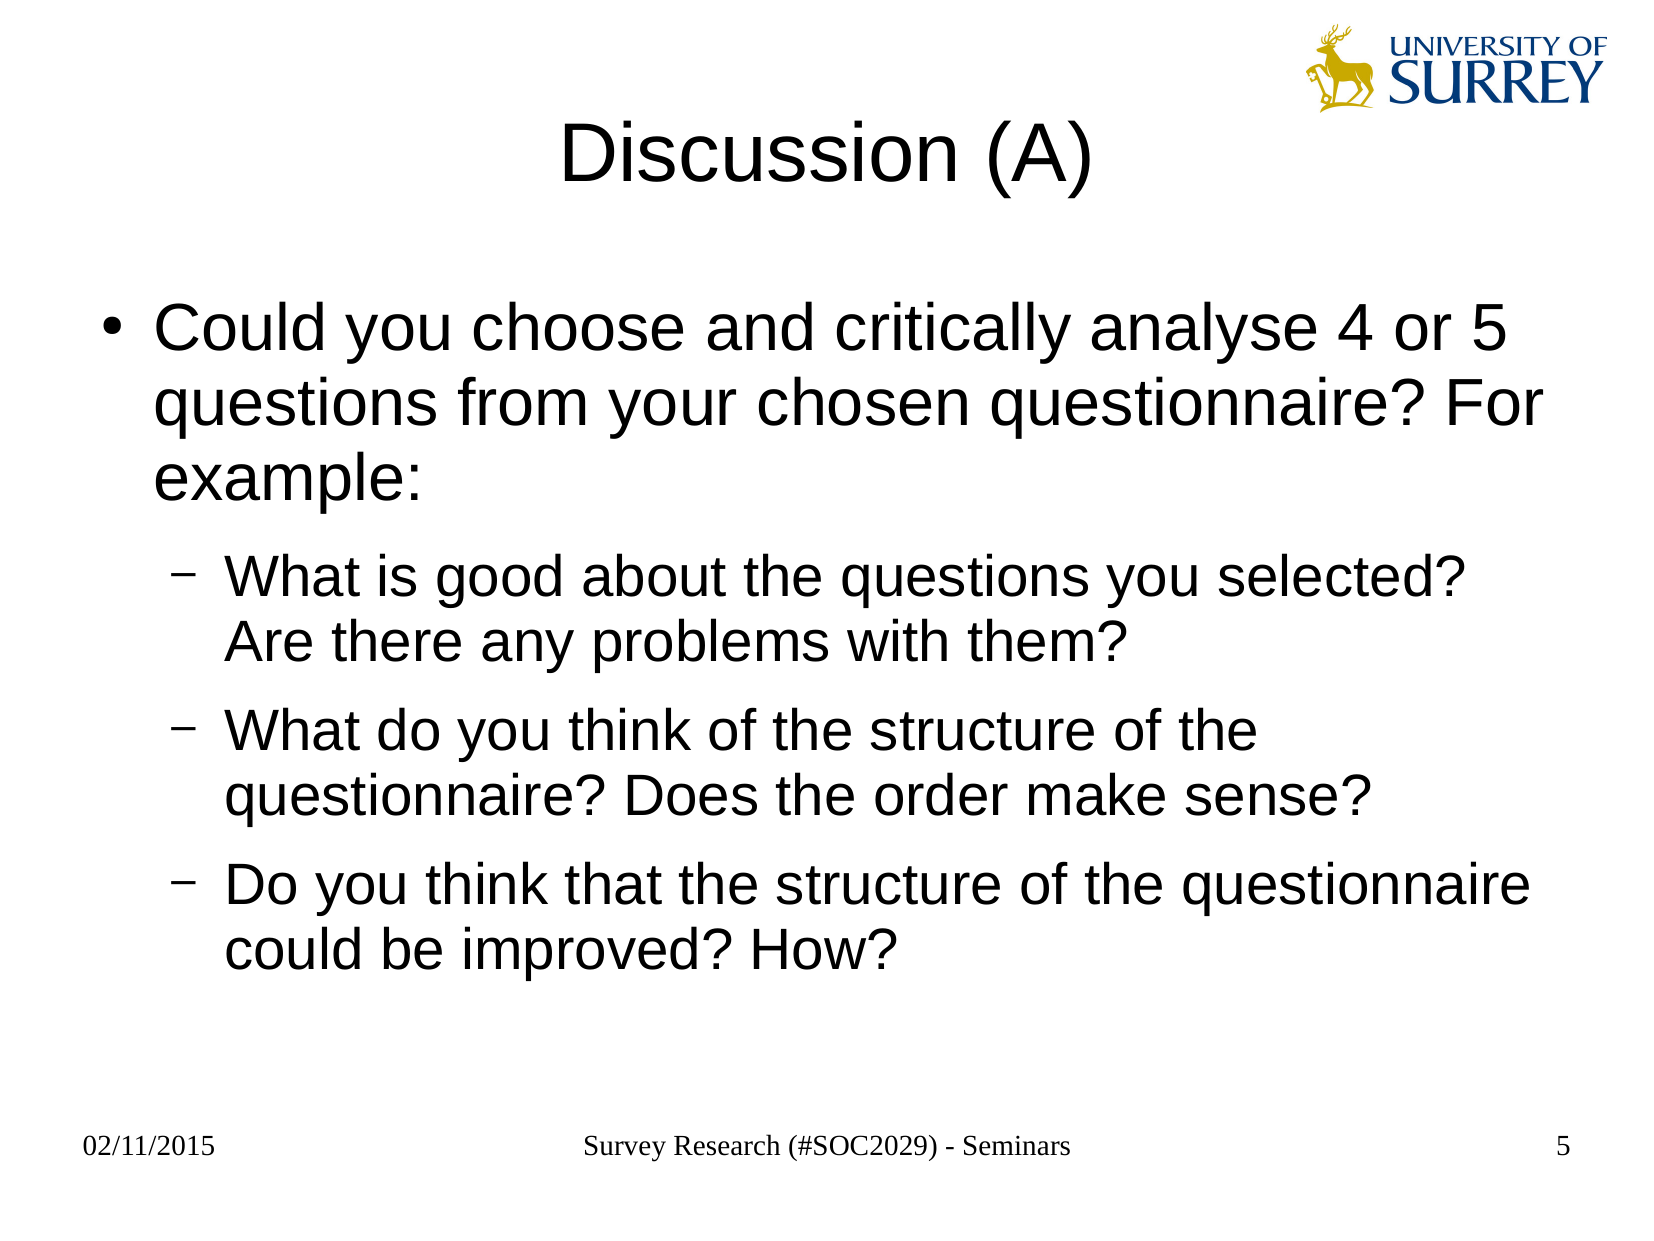

Discussion (A)
# Could you choose and critically analyse 4 or 5 questions from your chosen questionnaire? For example:
What is good about the questions you selected? Are there any problems with them?
What do you think of the structure of the questionnaire? Does the order make sense?
Do you think that the structure of the questionnaire could be improved? How?
05/10/2015
5